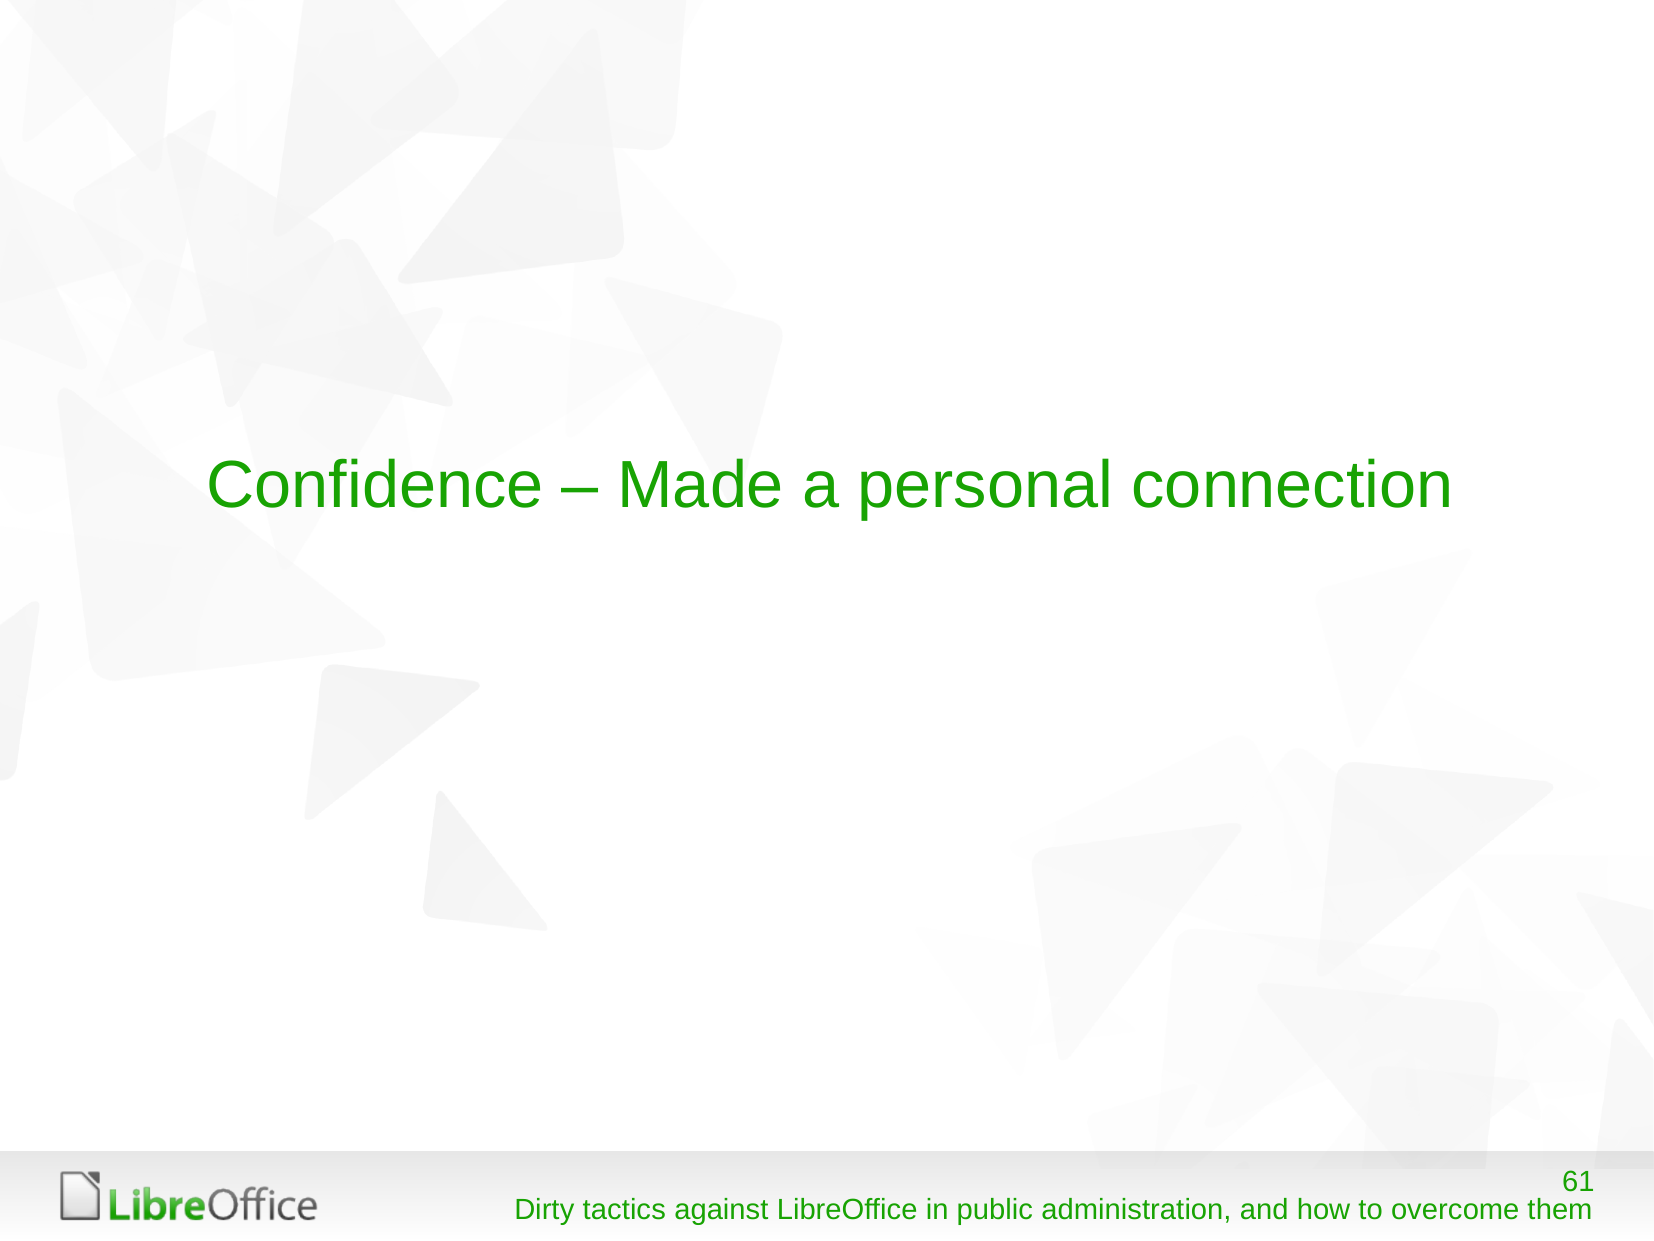

# Confidence – Made a personal connection
61
Dirty tactics against LibreOffice in public administration, and how to overcome them